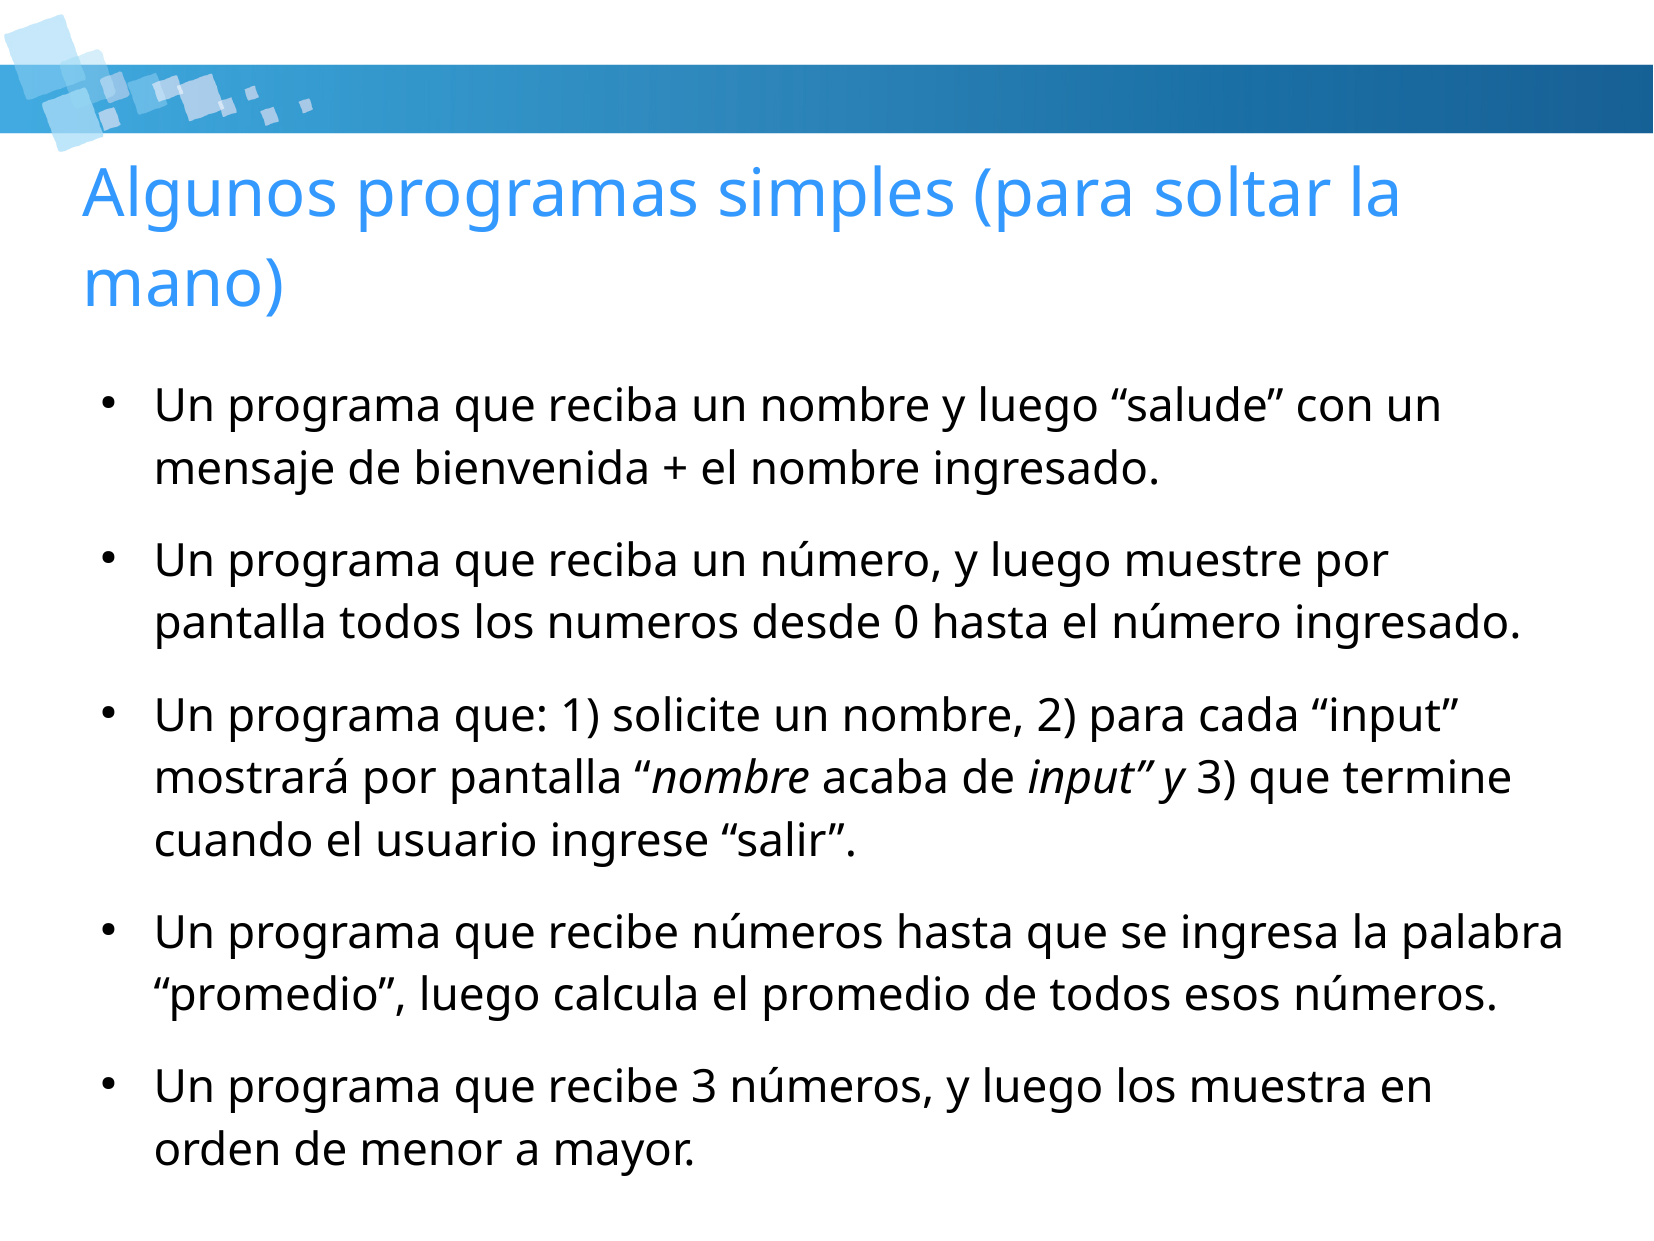

# Algunos programas simples (para soltar la mano)
Un programa que reciba un nombre y luego “salude” con un mensaje de bienvenida + el nombre ingresado.
Un programa que reciba un número, y luego muestre por pantalla todos los numeros desde 0 hasta el número ingresado.
Un programa que: 1) solicite un nombre, 2) para cada “input” mostrará por pantalla “nombre acaba de input” y 3) que termine cuando el usuario ingrese “salir”.
Un programa que recibe números hasta que se ingresa la palabra “promedio”, luego calcula el promedio de todos esos números.
Un programa que recibe 3 números, y luego los muestra en orden de menor a mayor.